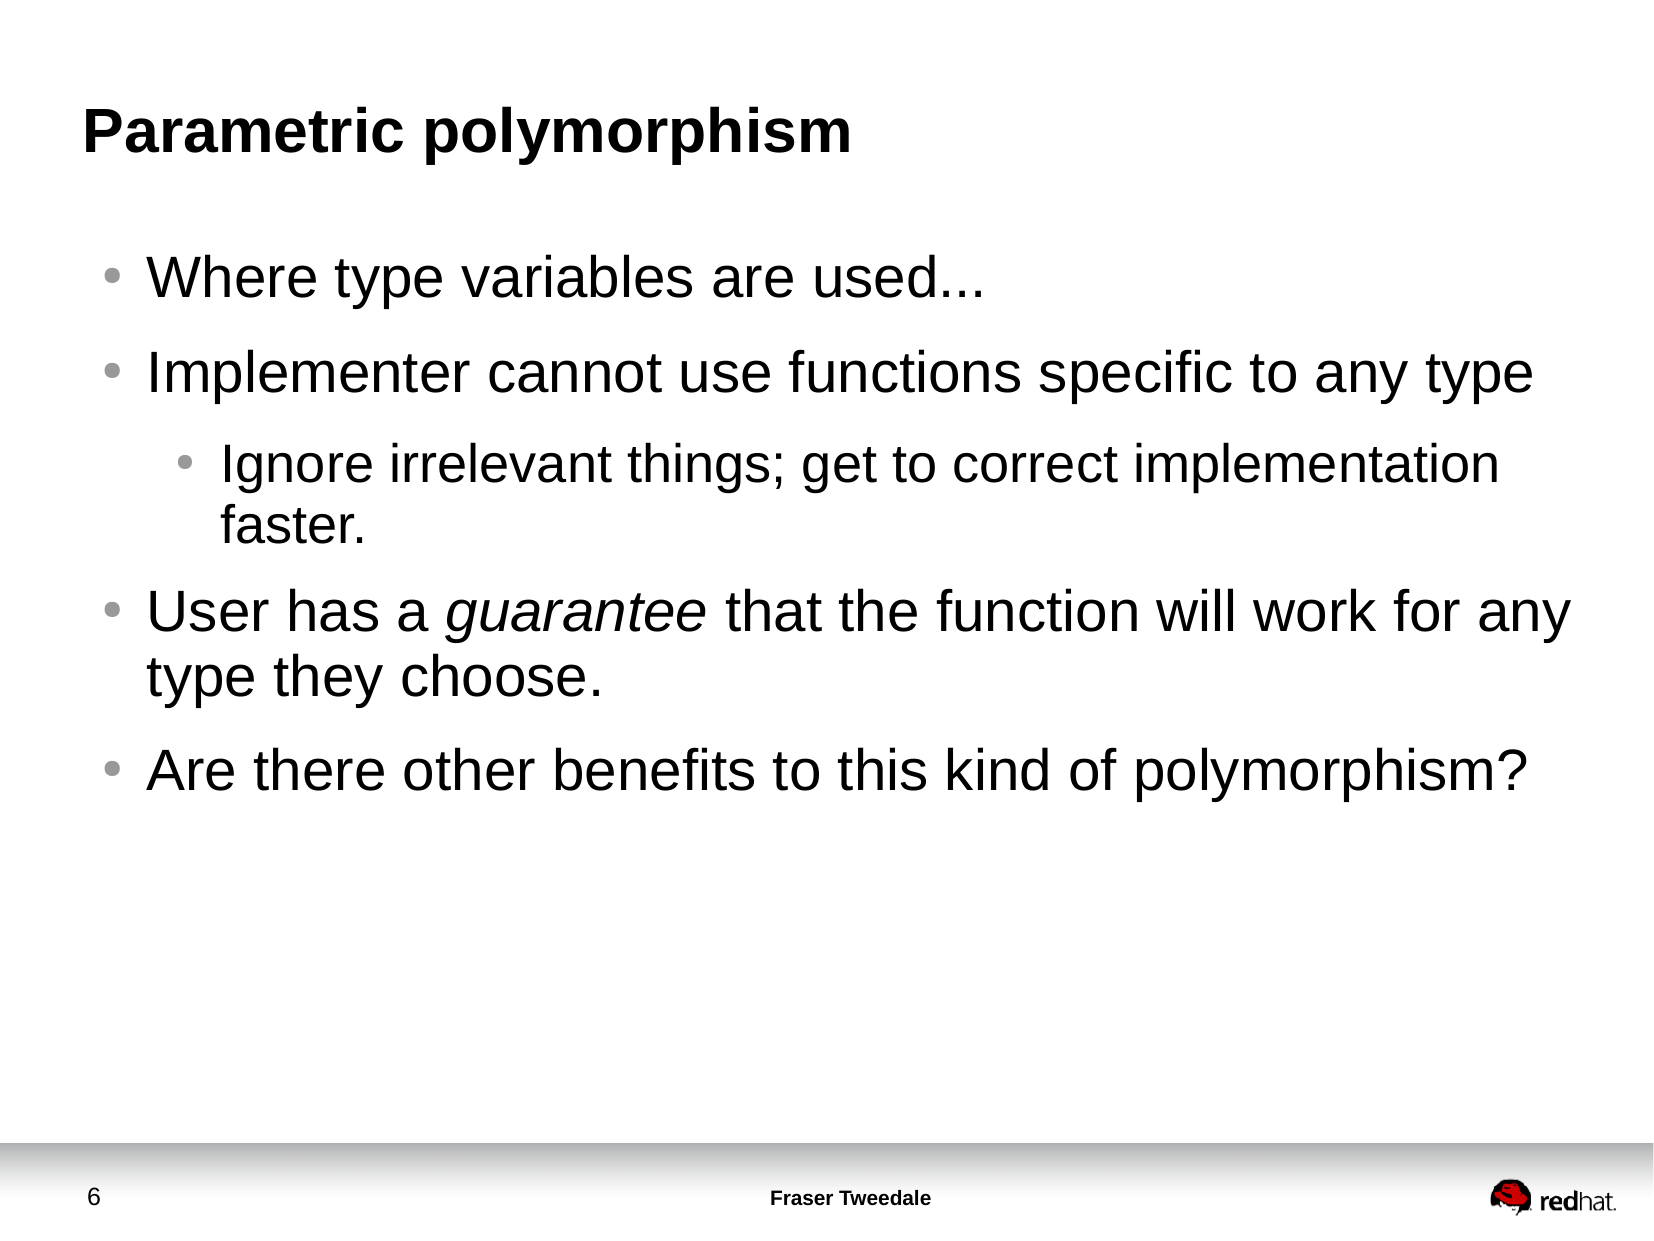

# Parametric polymorphism
Where type variables are used...
Implementer cannot use functions specific to any type
Ignore irrelevant things; get to correct implementation faster.
User has a guarantee that the function will work for any type they choose.
Are there other benefits to this kind of polymorphism?